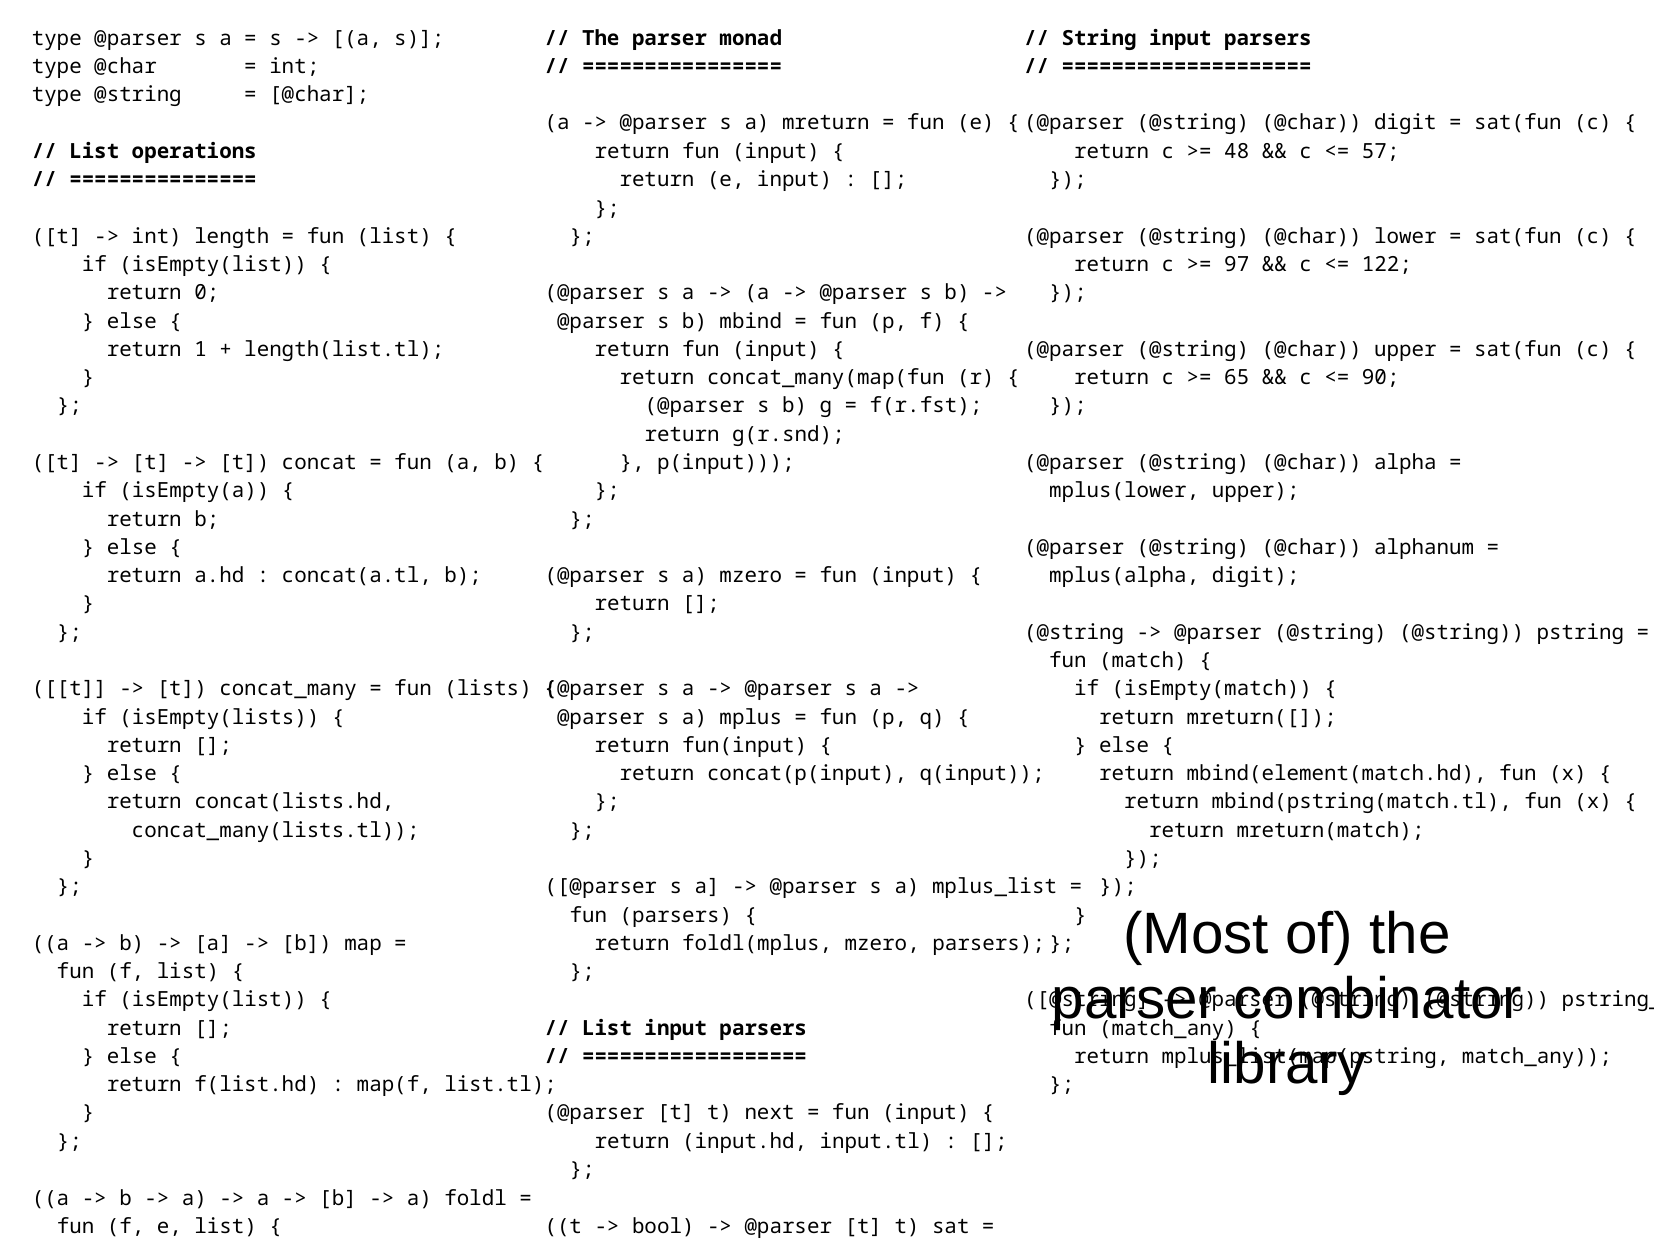

type @parser s a = s -> [(a, s)];
type @char = int;
type @string = [@char];
// List operations
// ===============
([t] -> int) length = fun (list) {
 if (isEmpty(list)) {
 return 0;
 } else {
 return 1 + length(list.tl);
 }
 };
([t] -> [t] -> [t]) concat = fun (a, b) {
 if (isEmpty(a)) {
 return b;
 } else {
 return a.hd : concat(a.tl, b);
 }
 };
([[t]] -> [t]) concat_many = fun (lists) {
 if (isEmpty(lists)) {
 return [];
 } else {
 return concat(lists.hd,
 concat_many(lists.tl));
 }
 };
((a -> b) -> [a] -> [b]) map =
 fun (f, list) {
 if (isEmpty(list)) {
 return [];
 } else {
 return f(list.hd) : map(f, list.tl);
 }
 };
((a -> b -> a) -> a -> [b] -> a) foldl =
 fun (f, e, list) {
 if (isEmpty(list)) {
 return e;
 } else {
 return foldl(f, f(e, list.hd), list.tl);
 }
 };
([a] -> [a]) reverse = fun (list) {
 [a] rev = [];
 while (!isEmpty(list)) {
 rev = list.hd : rev;
 list = list.tl;
 }
 return rev;
 };
// The parser monad
// ================
(a -> @parser s a) mreturn = fun (e) {
 return fun (input) {
 return (e, input) : [];
 };
 };
(@parser s a -> (a -> @parser s b) ->
 @parser s b) mbind = fun (p, f) {
 return fun (input) {
 return concat_many(map(fun (r) {
 (@parser s b) g = f(r.fst);
 return g(r.snd);
 }, p(input)));
 };
 };
(@parser s a) mzero = fun (input) {
 return [];
 };
(@parser s a -> @parser s a ->
 @parser s a) mplus = fun (p, q) {
 return fun(input) {
 return concat(p(input), q(input));
 };
 };
([@parser s a] -> @parser s a) mplus_list =
 fun (parsers) {
 return foldl(mplus, mzero, parsers);
 };
// List input parsers
// ==================
(@parser [t] t) next = fun (input) {
 return (input.hd, input.tl) : [];
 };
((t -> bool) -> @parser [t] t) sat =
 fun (P) {
 return fun (input) {
 if (P(input.hd)) {
 return next(input);
 } else {
 return [];
 }
 };
 };
(t -> @parser [t] t) element = fun (e1) {
 return sat(fun (e2) {
 return (e1 == e2);
 });
 };
// String input parsers
// ====================
(@parser (@string) (@char)) digit = sat(fun (c) {
 return c >= 48 && c <= 57;
 });
(@parser (@string) (@char)) lower = sat(fun (c) {
 return c >= 97 && c <= 122;
 });
(@parser (@string) (@char)) upper = sat(fun (c) {
 return c >= 65 && c <= 90;
 });
(@parser (@string) (@char)) alpha =
 mplus(lower, upper);
(@parser (@string) (@char)) alphanum =
 mplus(alpha, digit);
(@string -> @parser (@string) (@string)) pstring =
 fun (match) {
 if (isEmpty(match)) {
 return mreturn([]);
 } else {
 return mbind(element(match.hd), fun (x) {
 return mbind(pstring(match.tl), fun (x) {
 return mreturn(match);
 });
 });
 }
 };
([@string] -> @parser (@string) (@string)) pstring_any =
 fun (match_any) {
 return mplus_list(map(pstring, match_any));
 };
(Most of) the
parser combinator
library